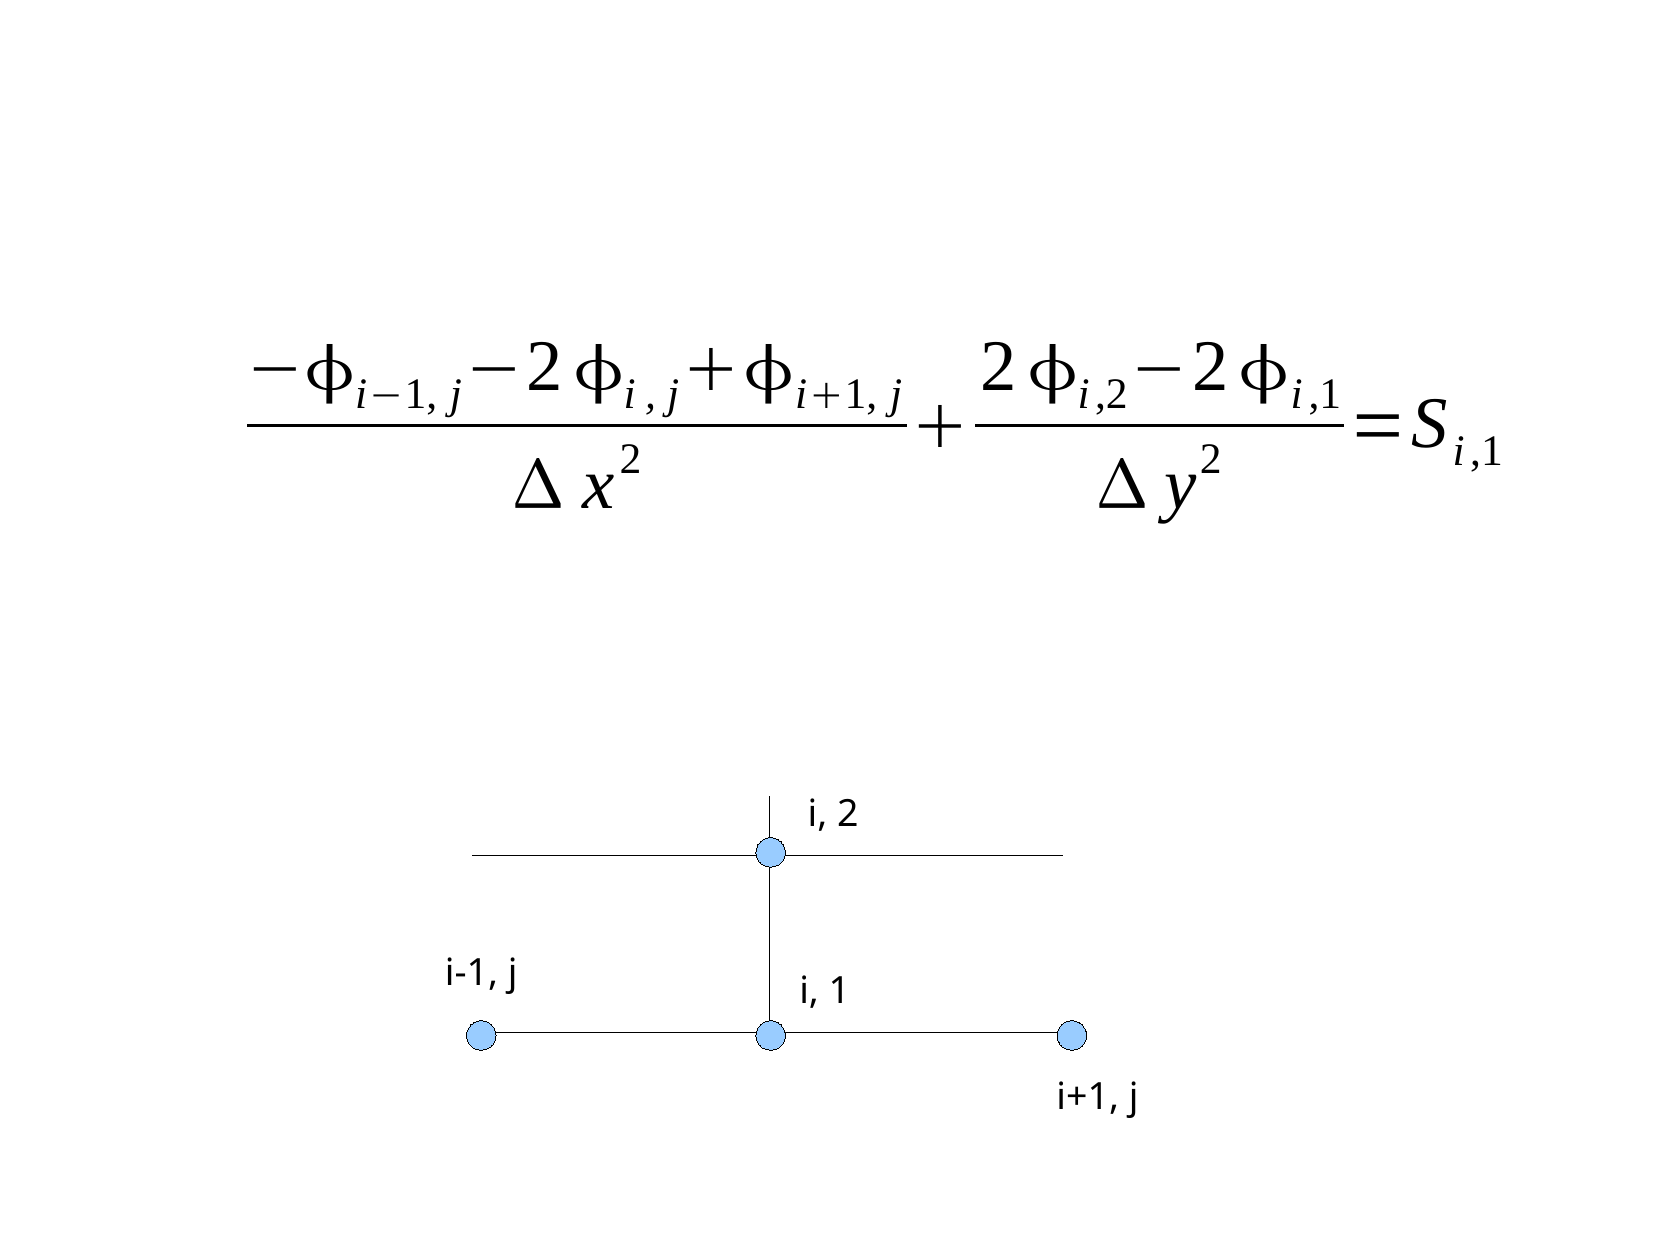

#
i, 2
i-1, j
i, 1
i+1, j